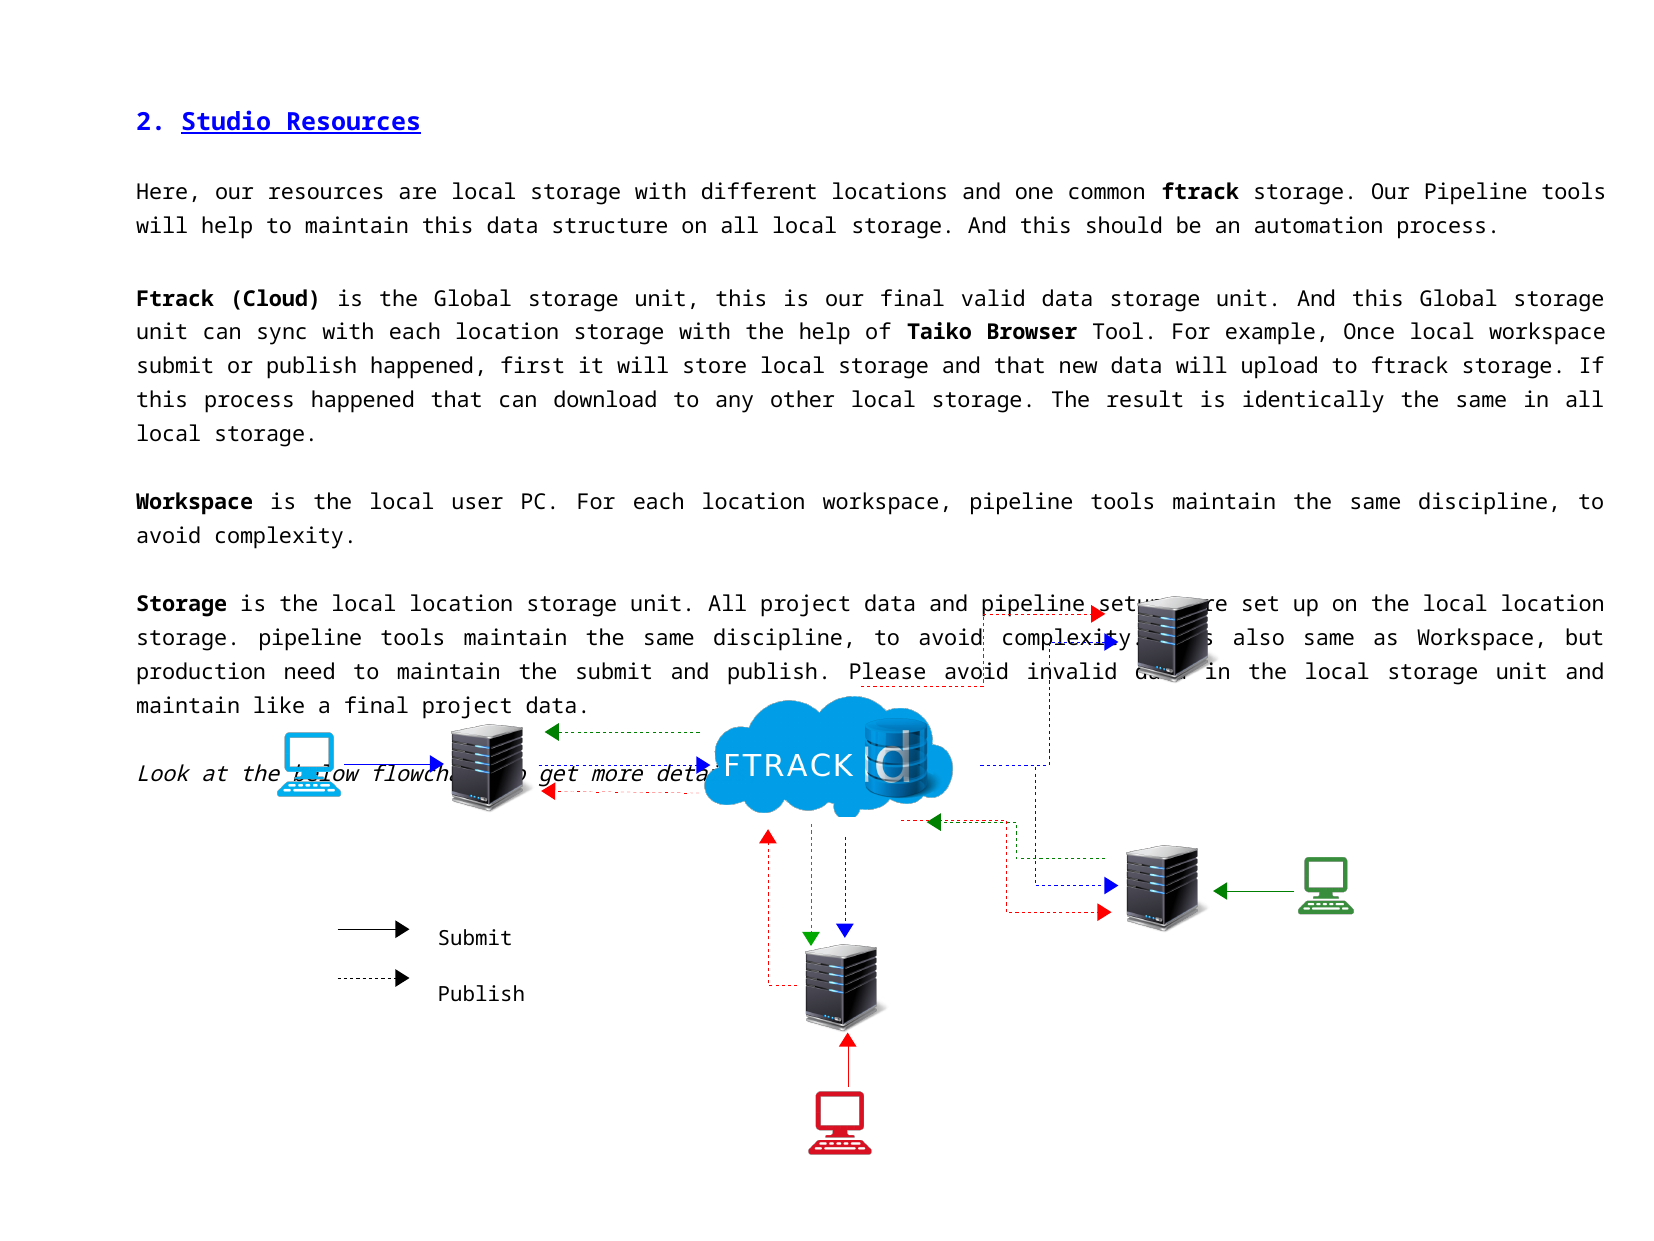

2. Studio Resources
Here, our resources are local storage with different locations and one common ftrack storage. Our Pipeline tools will help to maintain this data structure on all local storage. And this should be an automation process.
Ftrack (Cloud) is the Global storage unit, this is our final valid data storage unit. And this Global storage unit can sync with each location storage with the help of Taiko Browser Tool. For example, Once local workspace submit or publish happened, first it will store local storage and that new data will upload to ftrack storage. If this process happened that can download to any other local storage. The result is identically the same in all local storage.
Workspace is the local user PC. For each location workspace, pipeline tools maintain the same discipline, to avoid complexity.
Storage is the local location storage unit. All project data and pipeline setups are set up on the local location storage. pipeline tools maintain the same discipline, to avoid complexity. This also same as Workspace, but production need to maintain the submit and publish. Please avoid invalid data in the local storage unit and maintain like a final project data.
Look at the below flowchart to get more details,
Submit
Publish